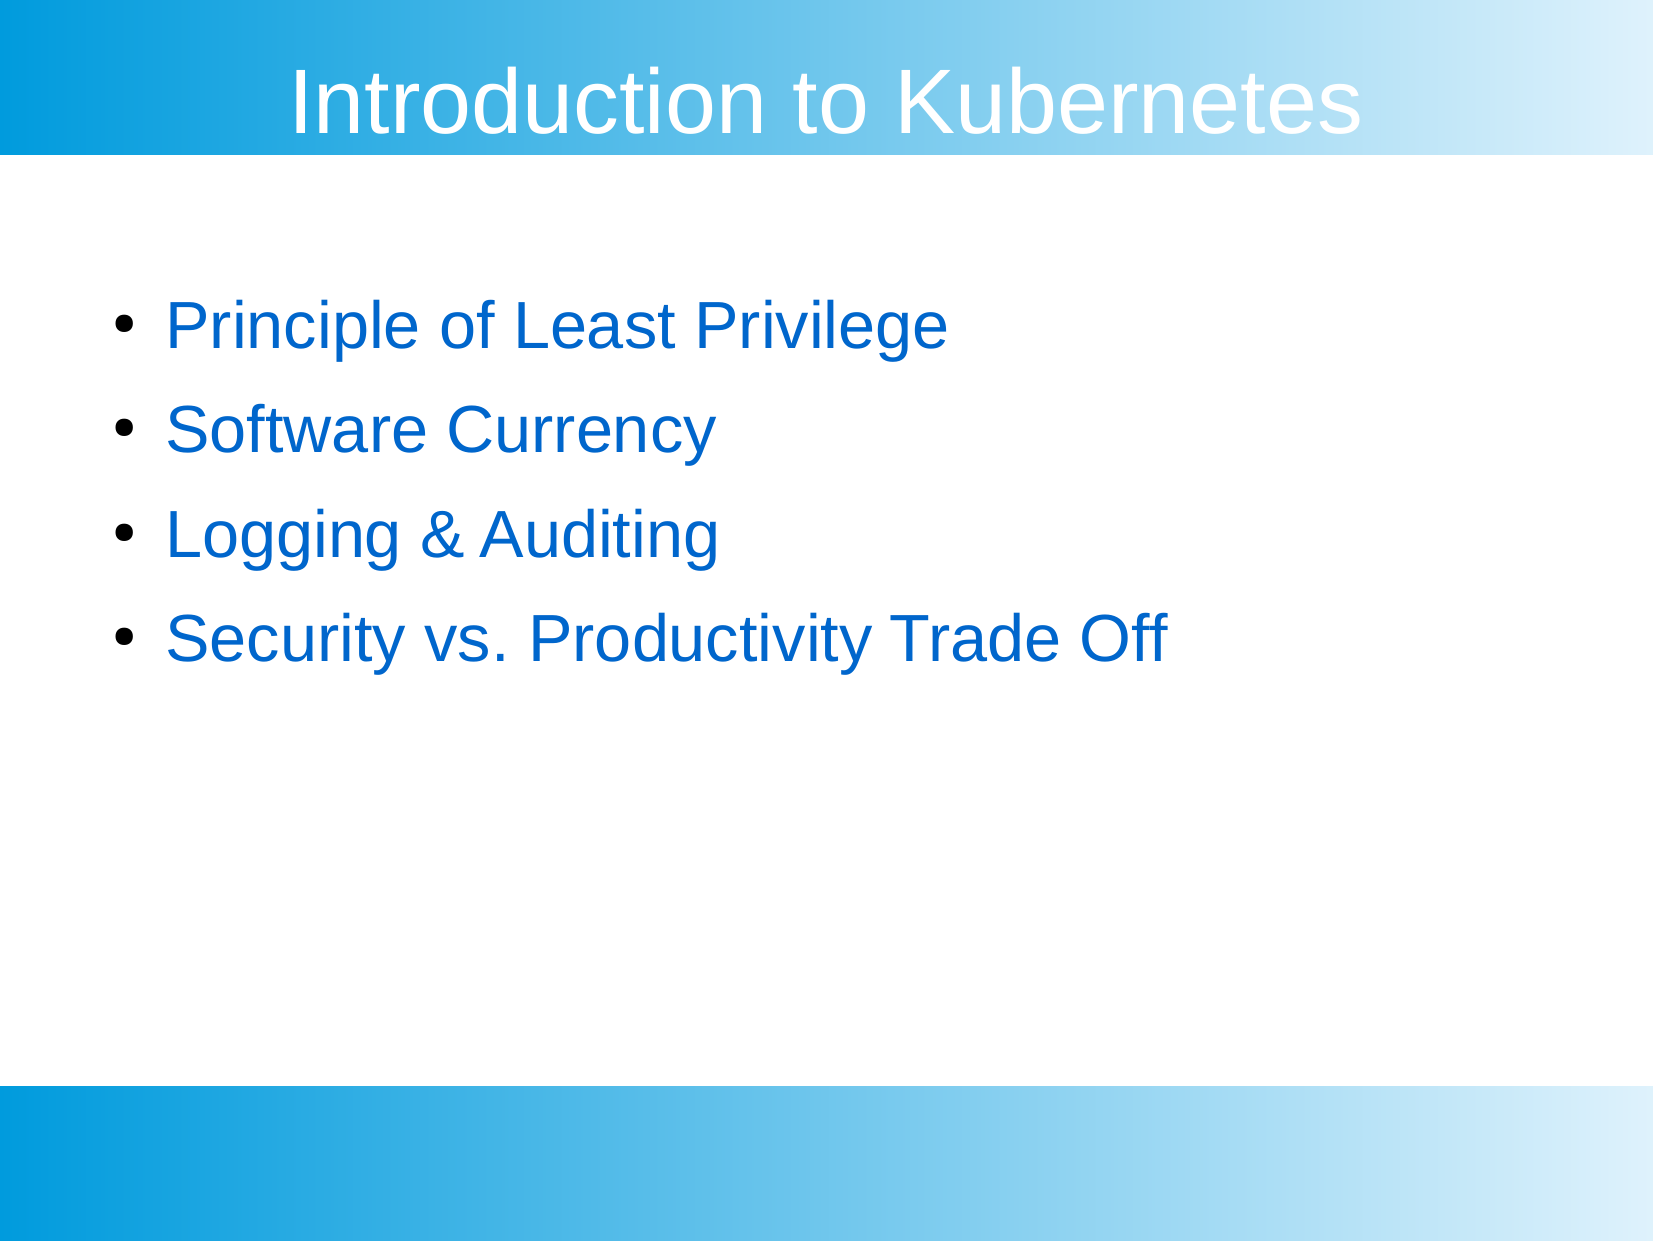

# Introduction to Kubernetes
Principle of Least Privilege
Software Currency
Logging & Auditing
Security vs. Productivity Trade Off